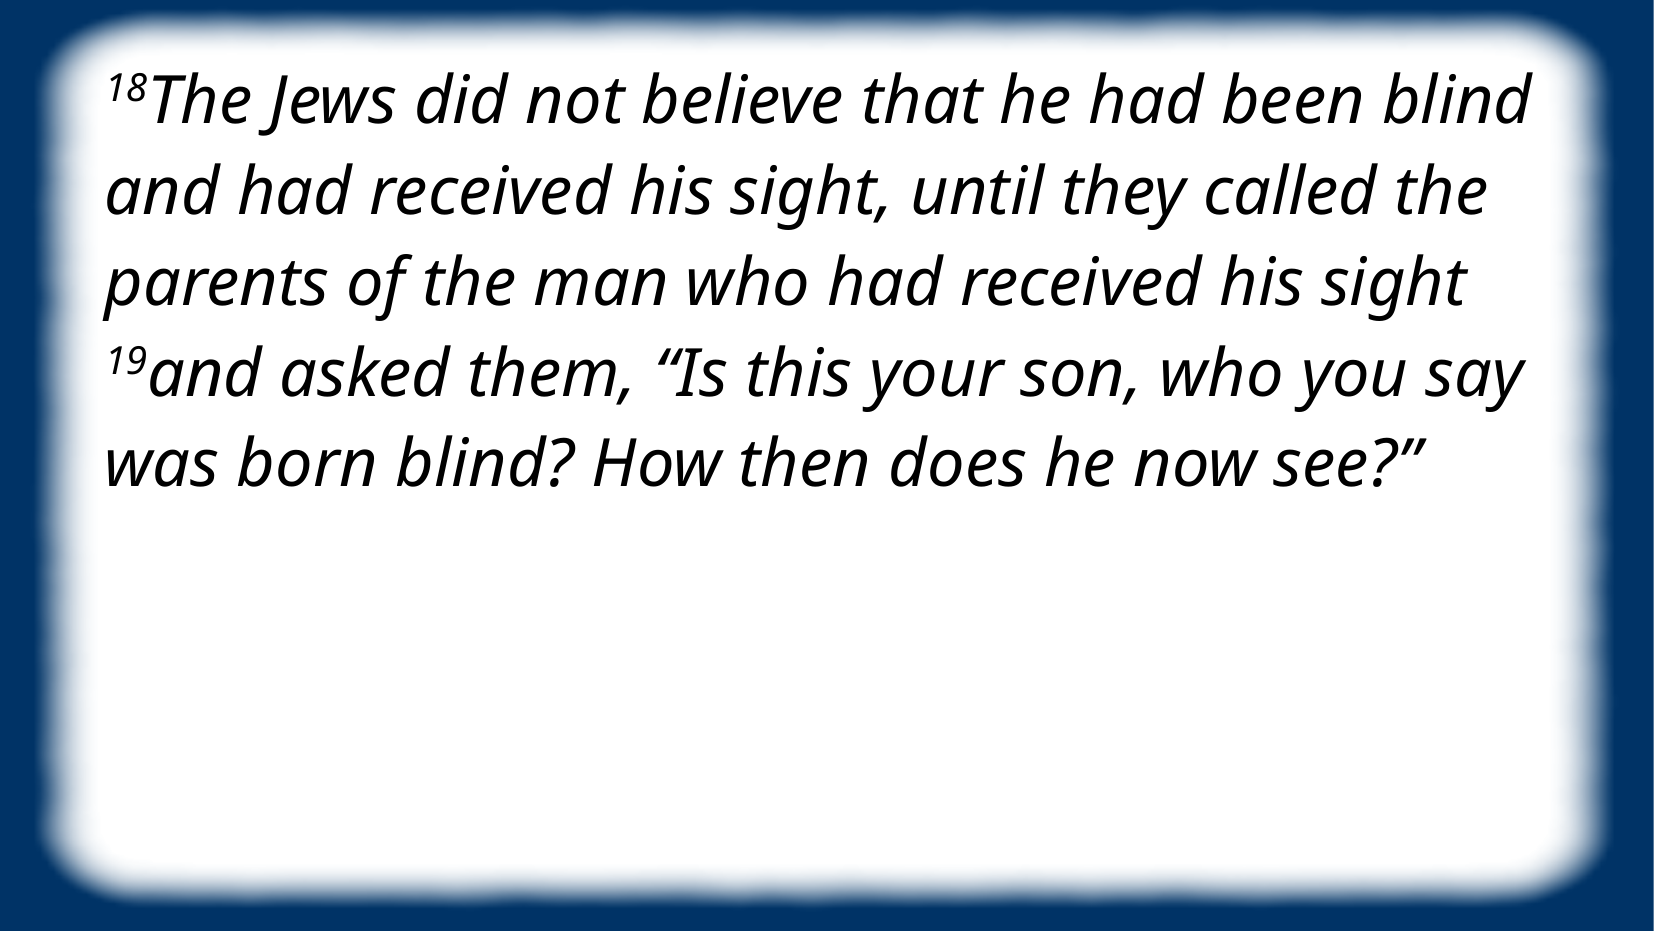

18The Jews did not believe that he had been blind and had received his sight, until they called the parents of the man who had received his sight 19and asked them, “Is this your son, who you say was born blind? How then does he now see?”